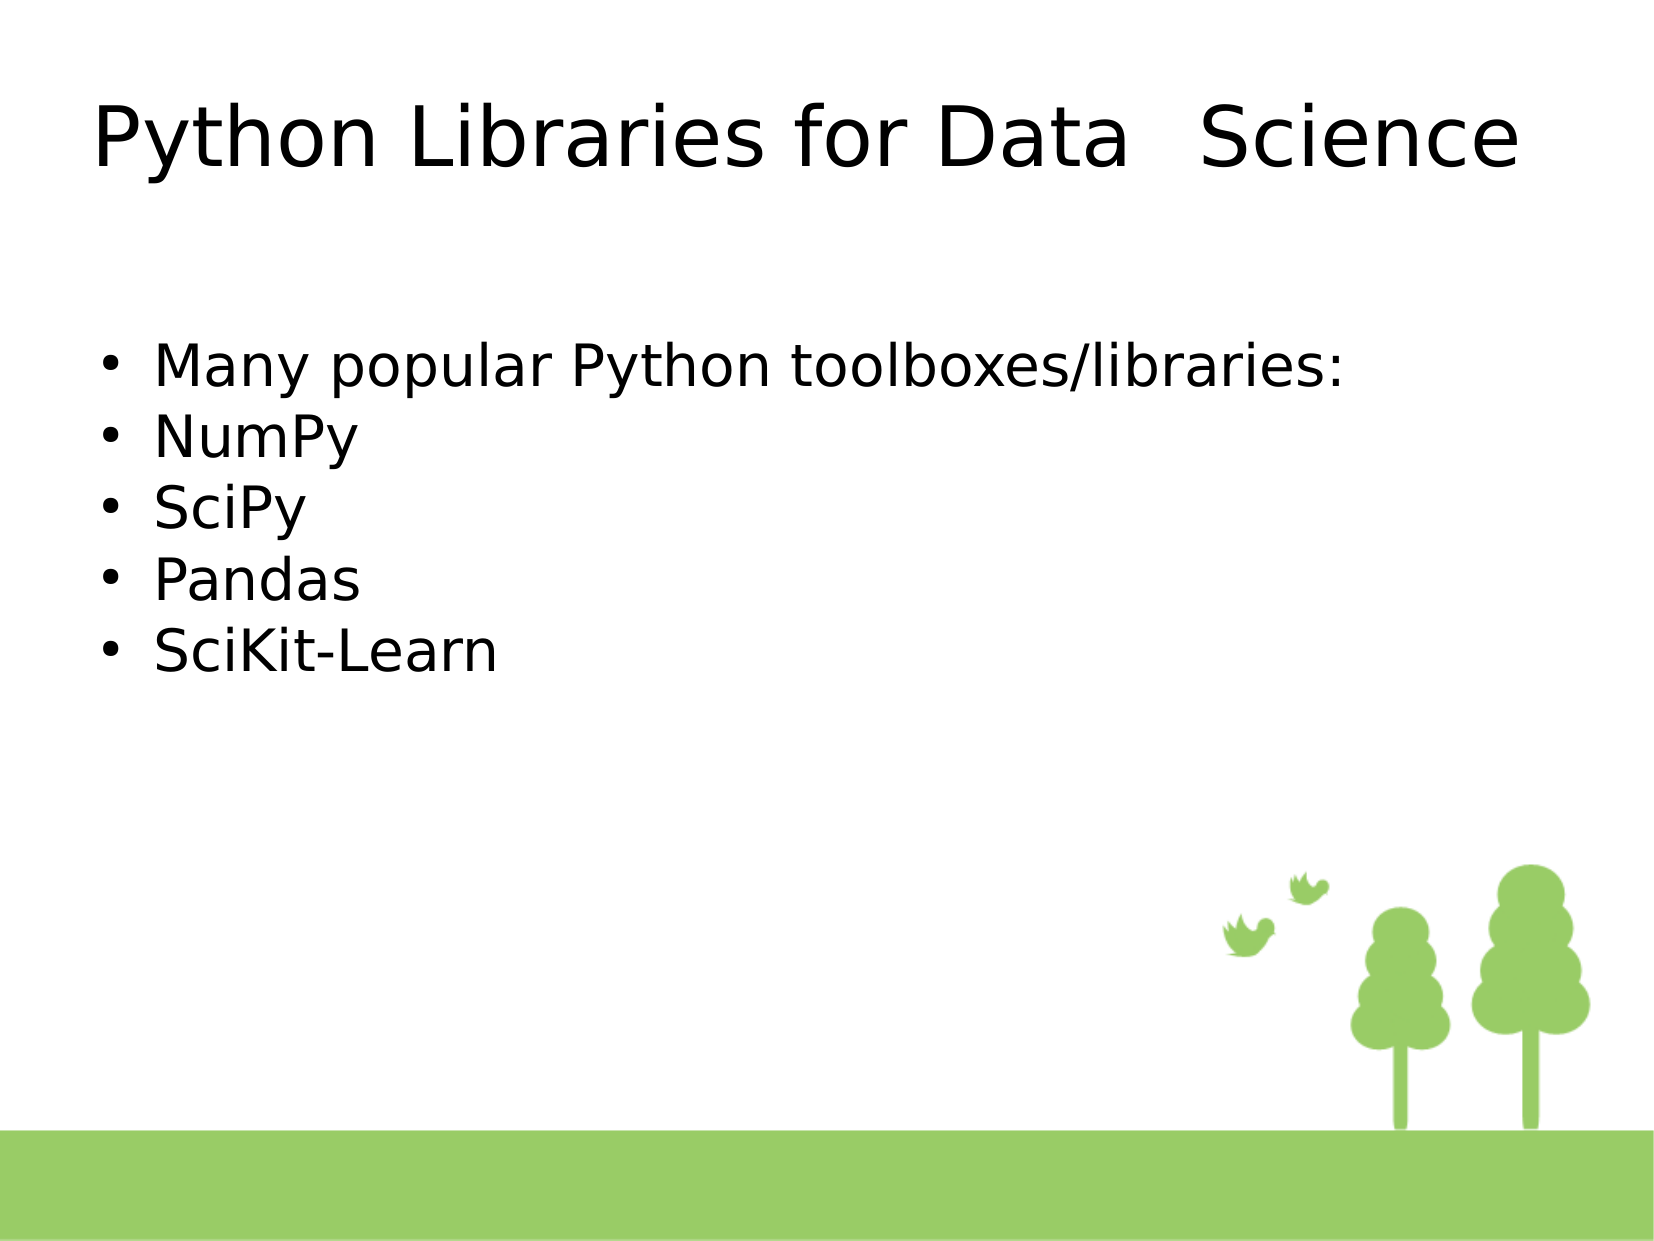

Python Libraries for Data 	Science
# Many popular Python toolboxes/libraries:
NumPy
SciPy
Pandas
SciKit-Learn